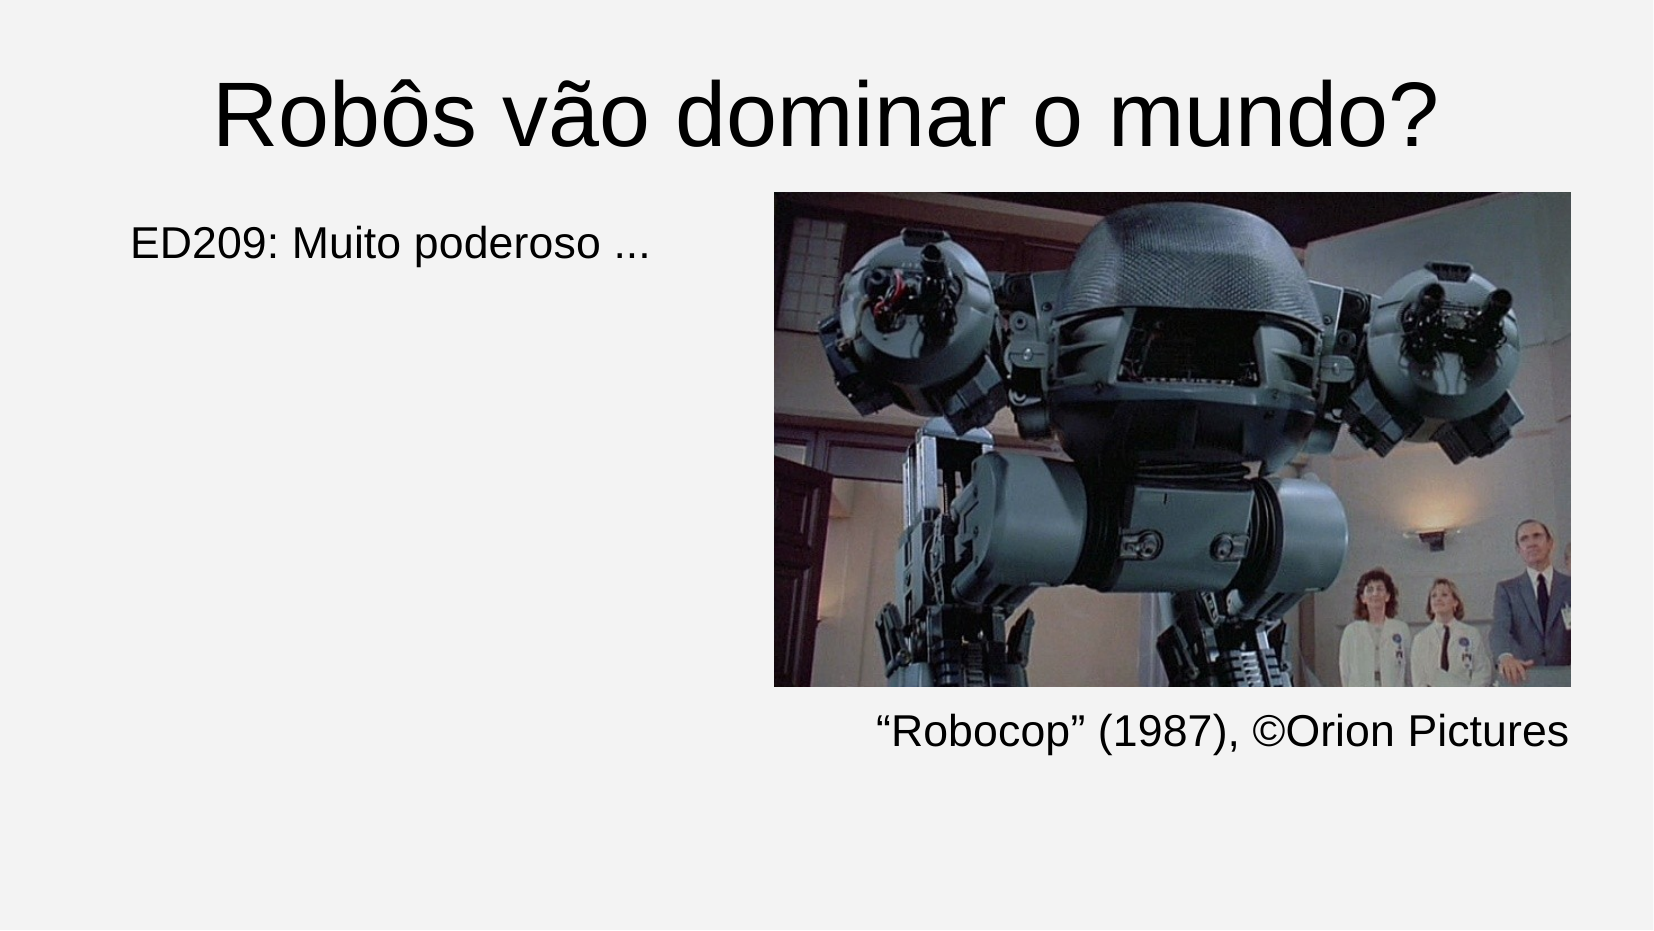

# Robôs vão dominar o mundo?
ED209: Muito poderoso ...
“Robocop” (1987), ©Orion Pictures